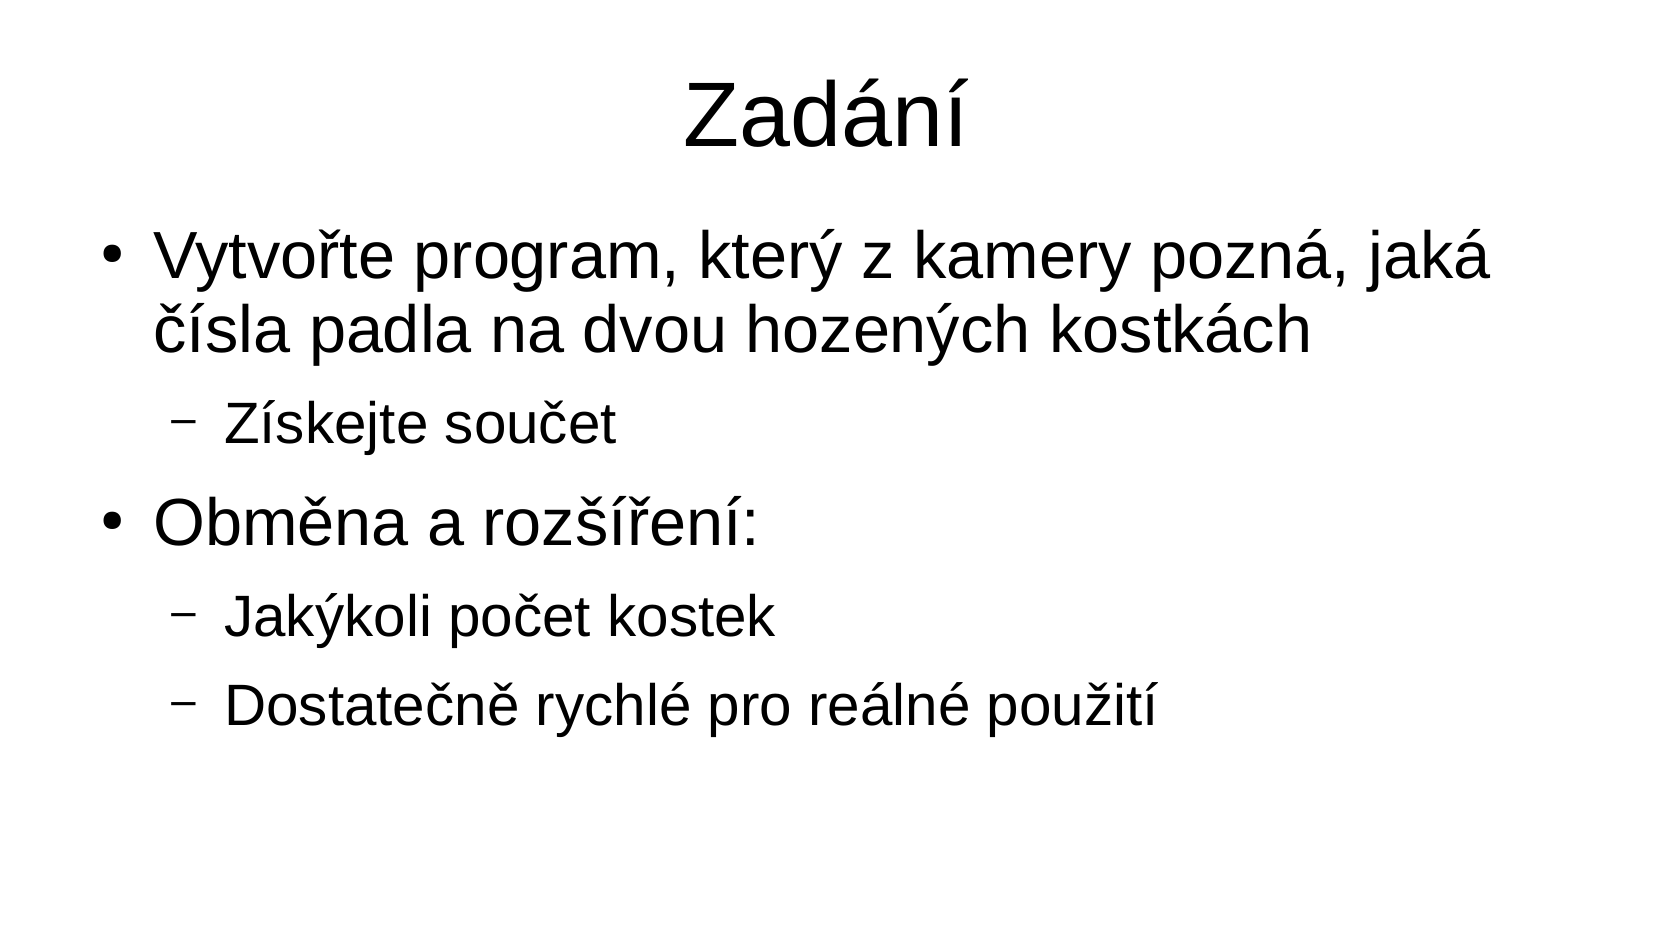

# Zadání
Vytvořte program, který z kamery pozná, jaká čísla padla na dvou hozených kostkách
Získejte součet
Obměna a rozšíření:
Jakýkoli počet kostek
Dostatečně rychlé pro reálné použití